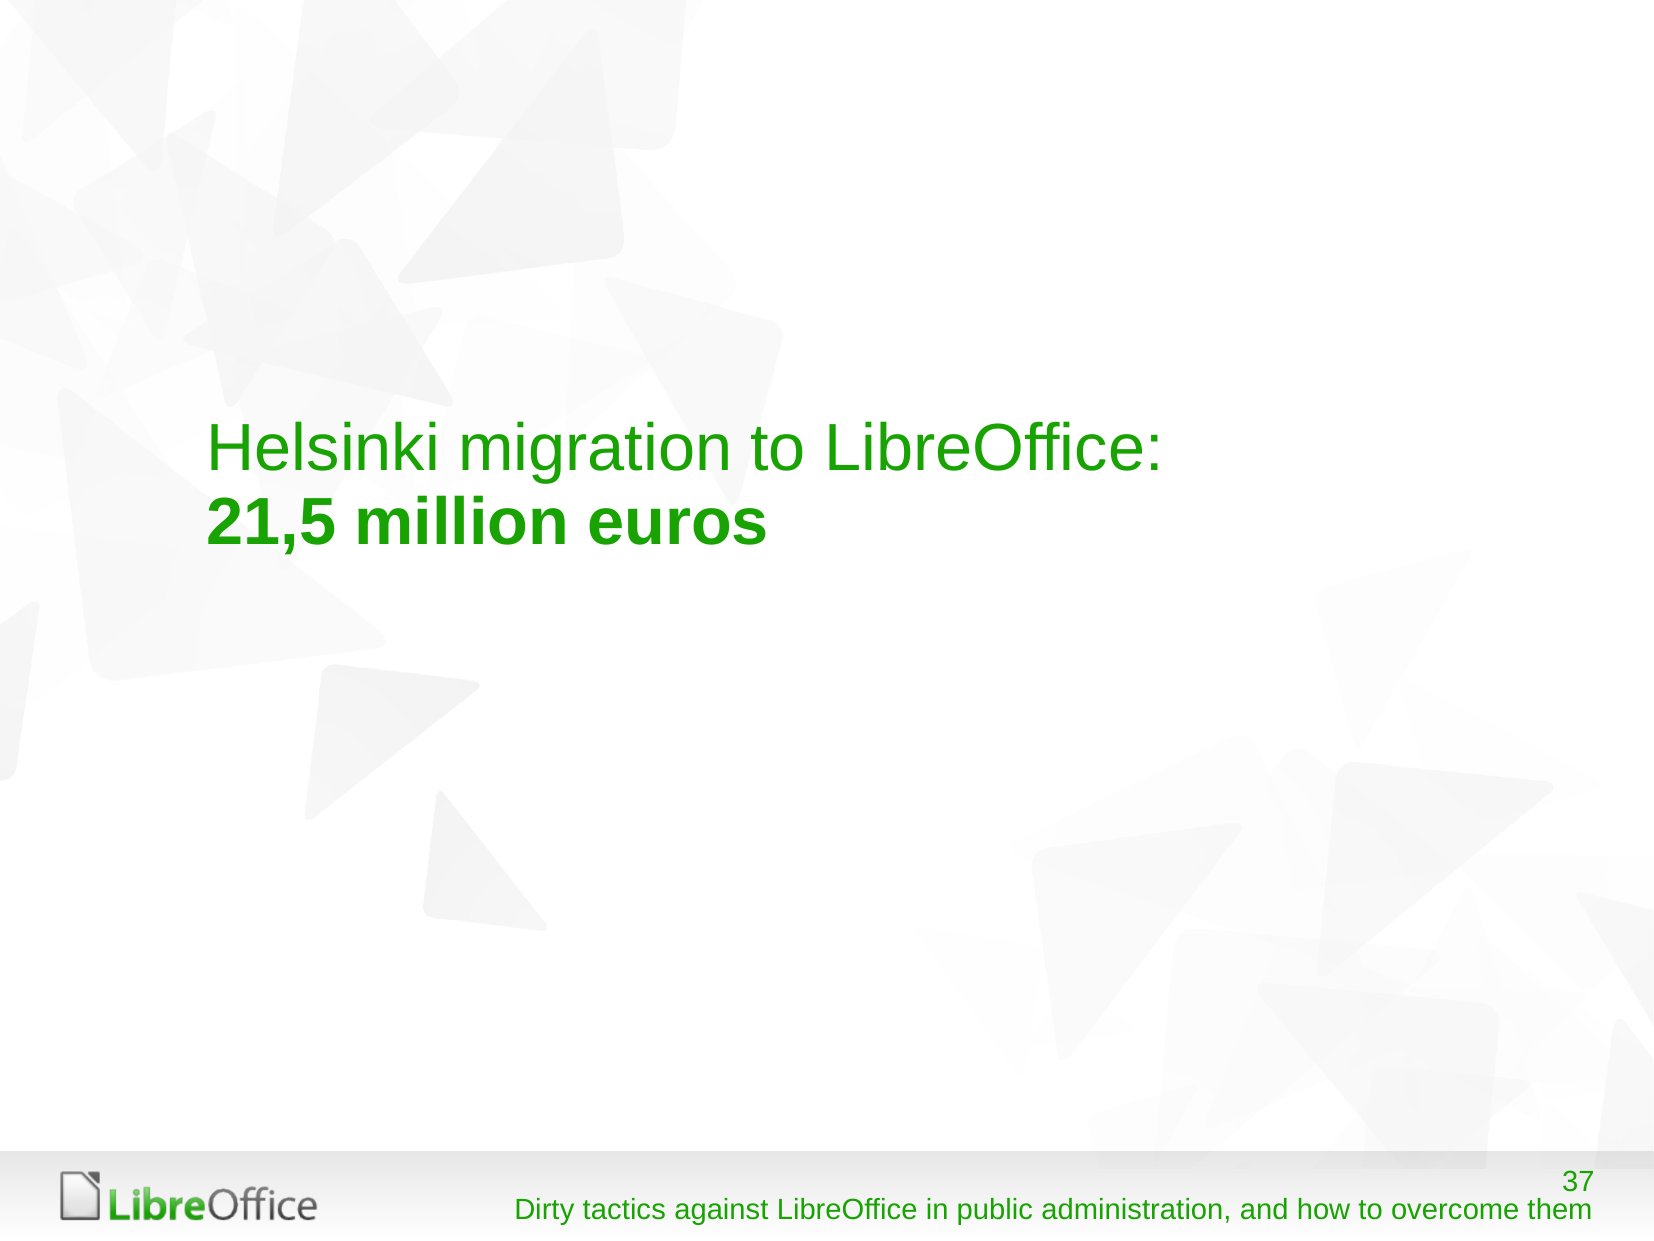

# Helsinki migration to LibreOffice: 21,5 million euros
37
Dirty tactics against LibreOffice in public administration, and how to overcome them